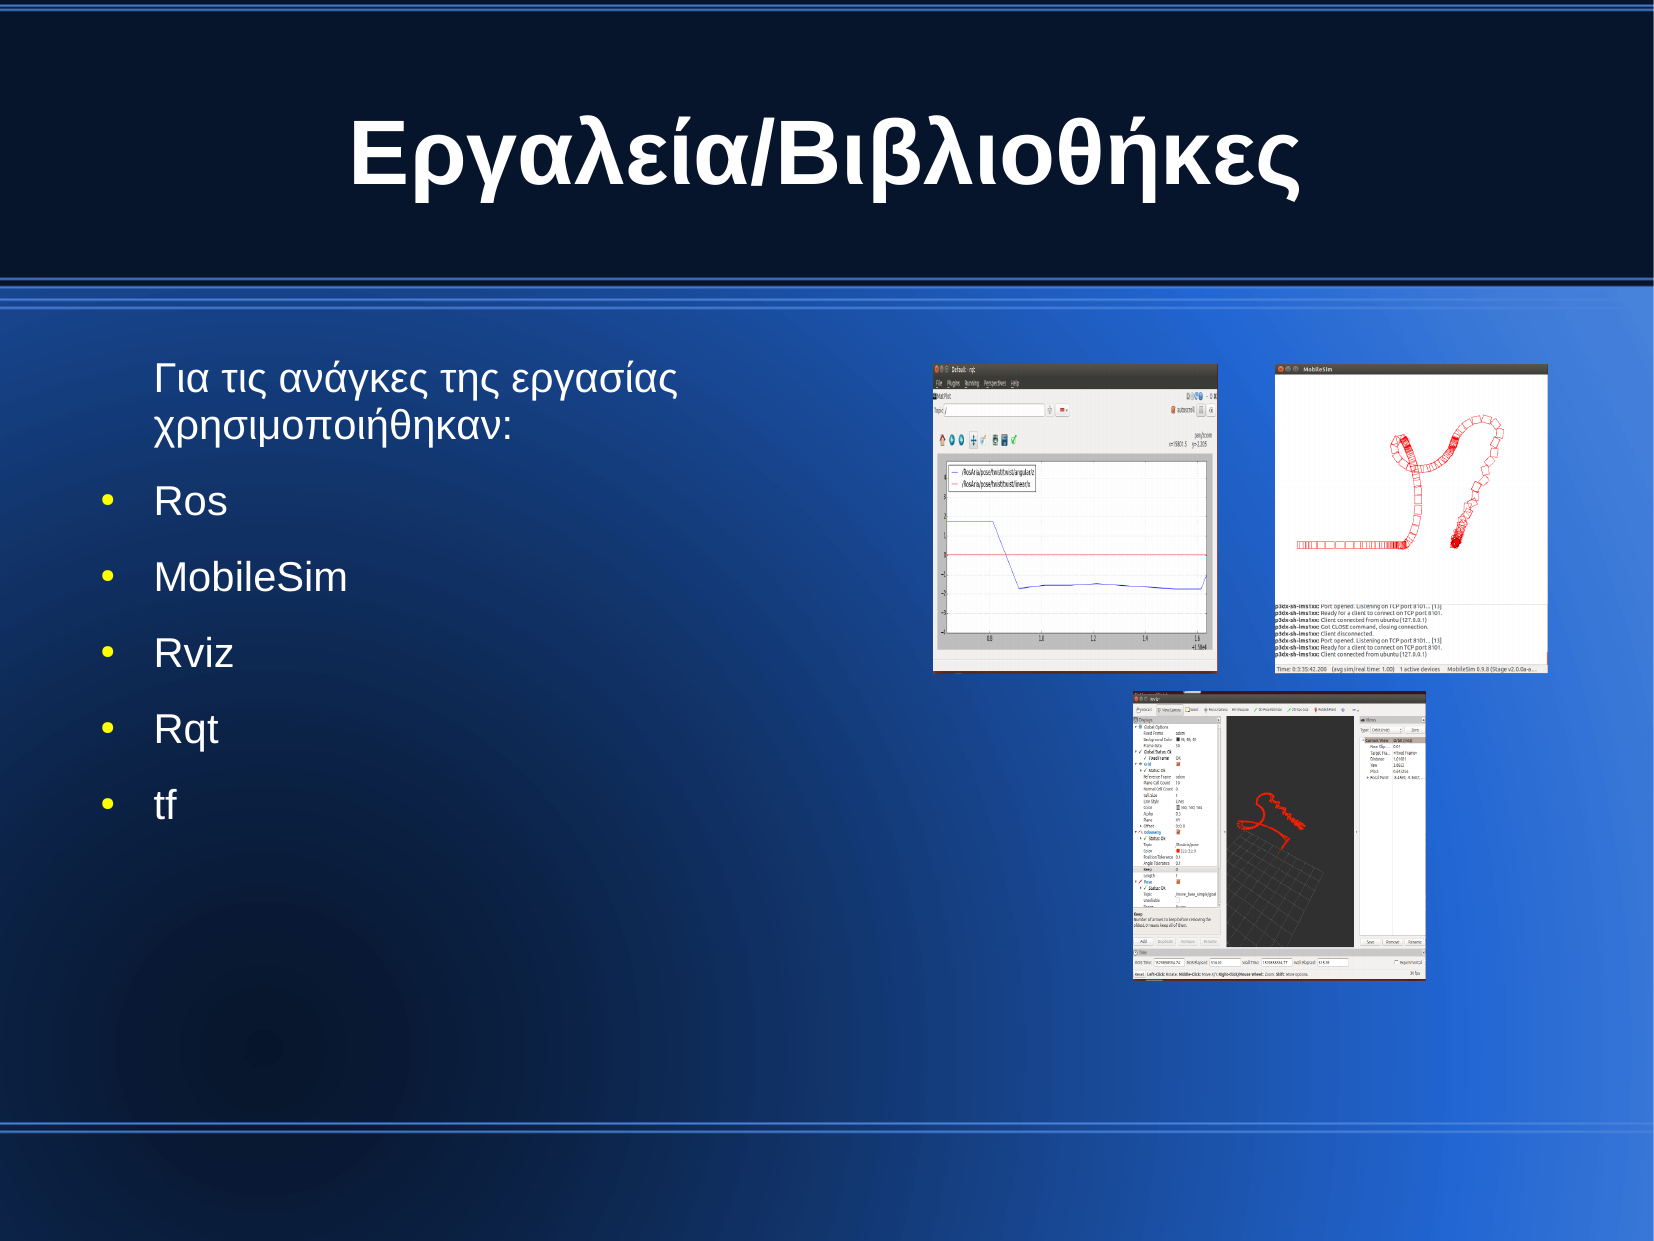

# Εργαλεία/Βιβλιοθήκες
Για τις ανάγκες της εργασίας χρησιμοποιήθηκαν:
Ros
MobileSim
Rviz
Rqt
tf